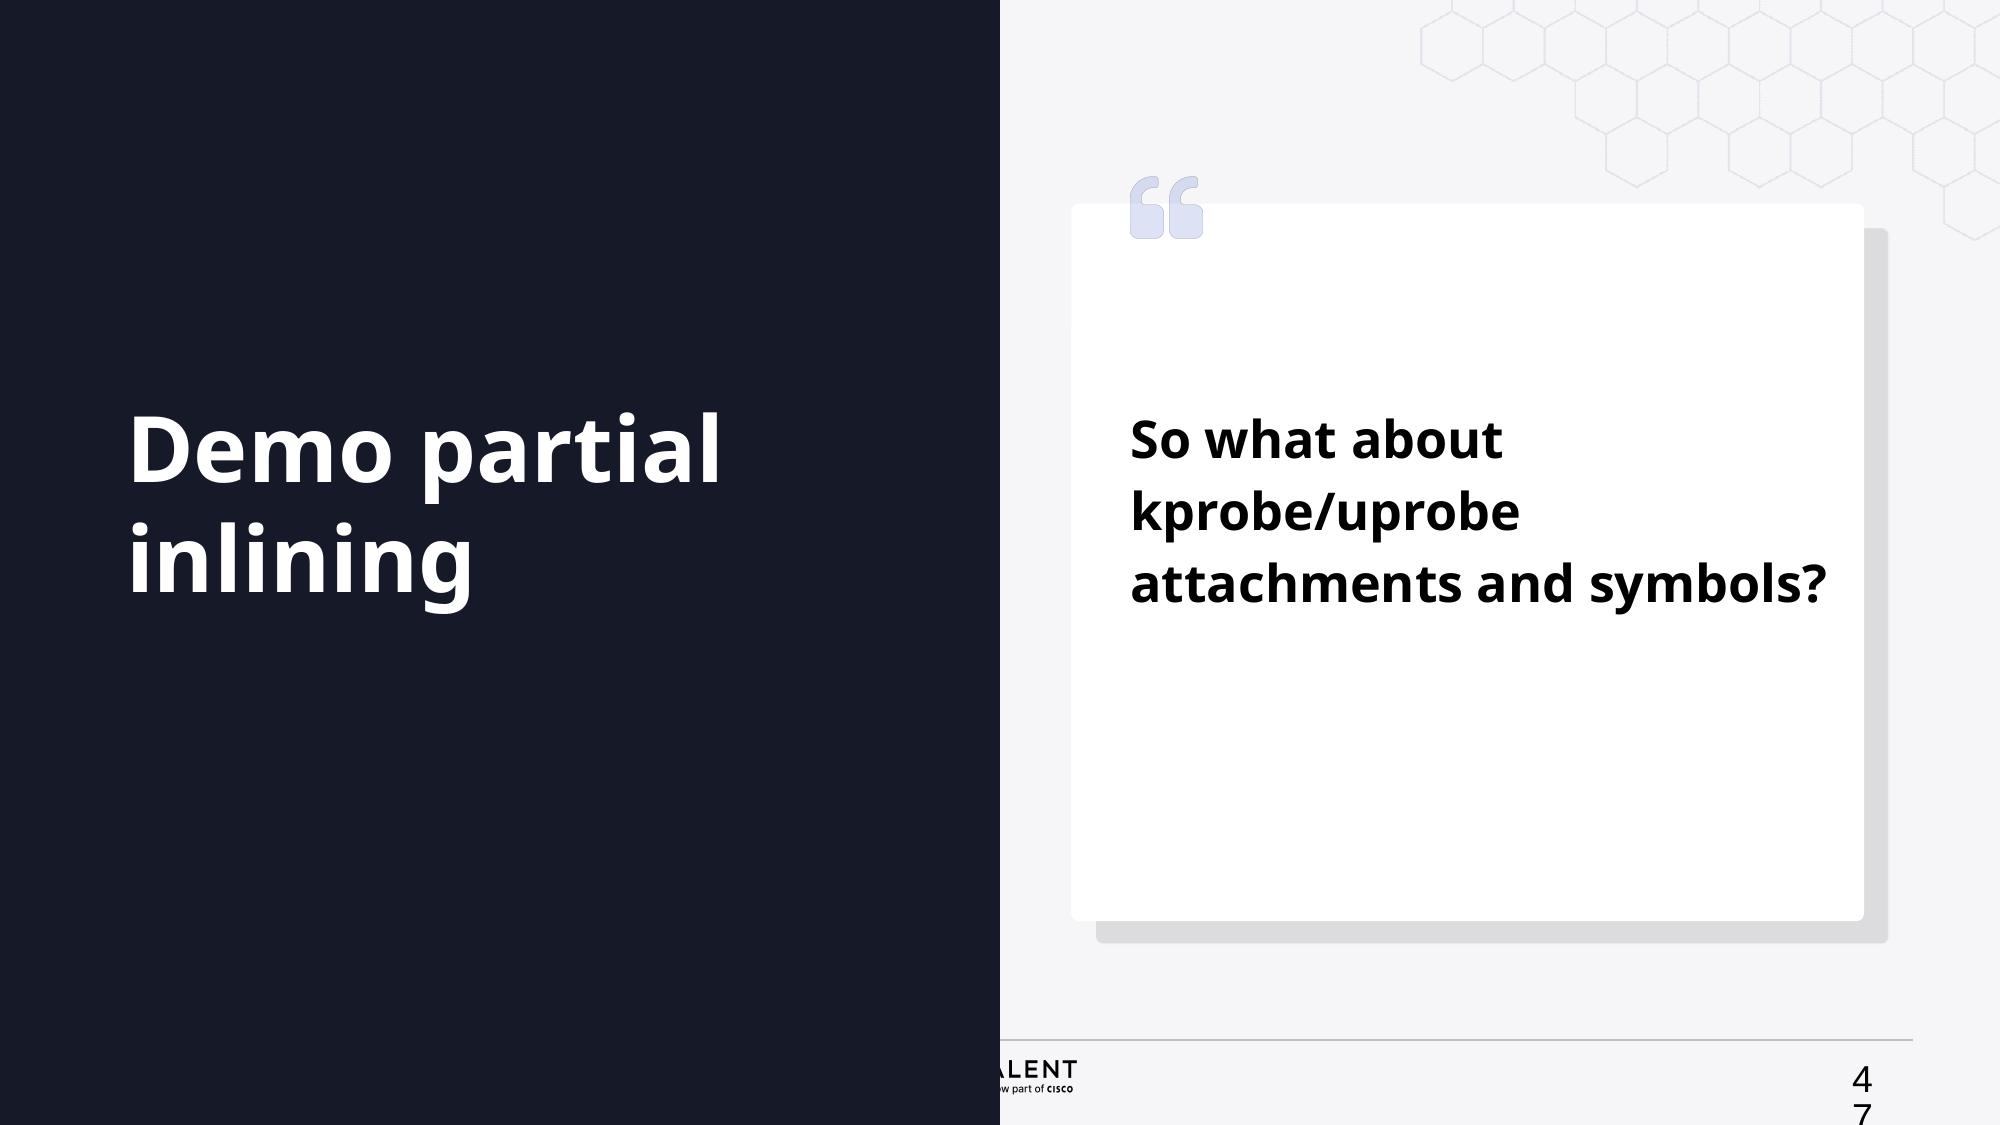

So what about kprobe/uprobe attachments and symbols?
# Demo partial inlining